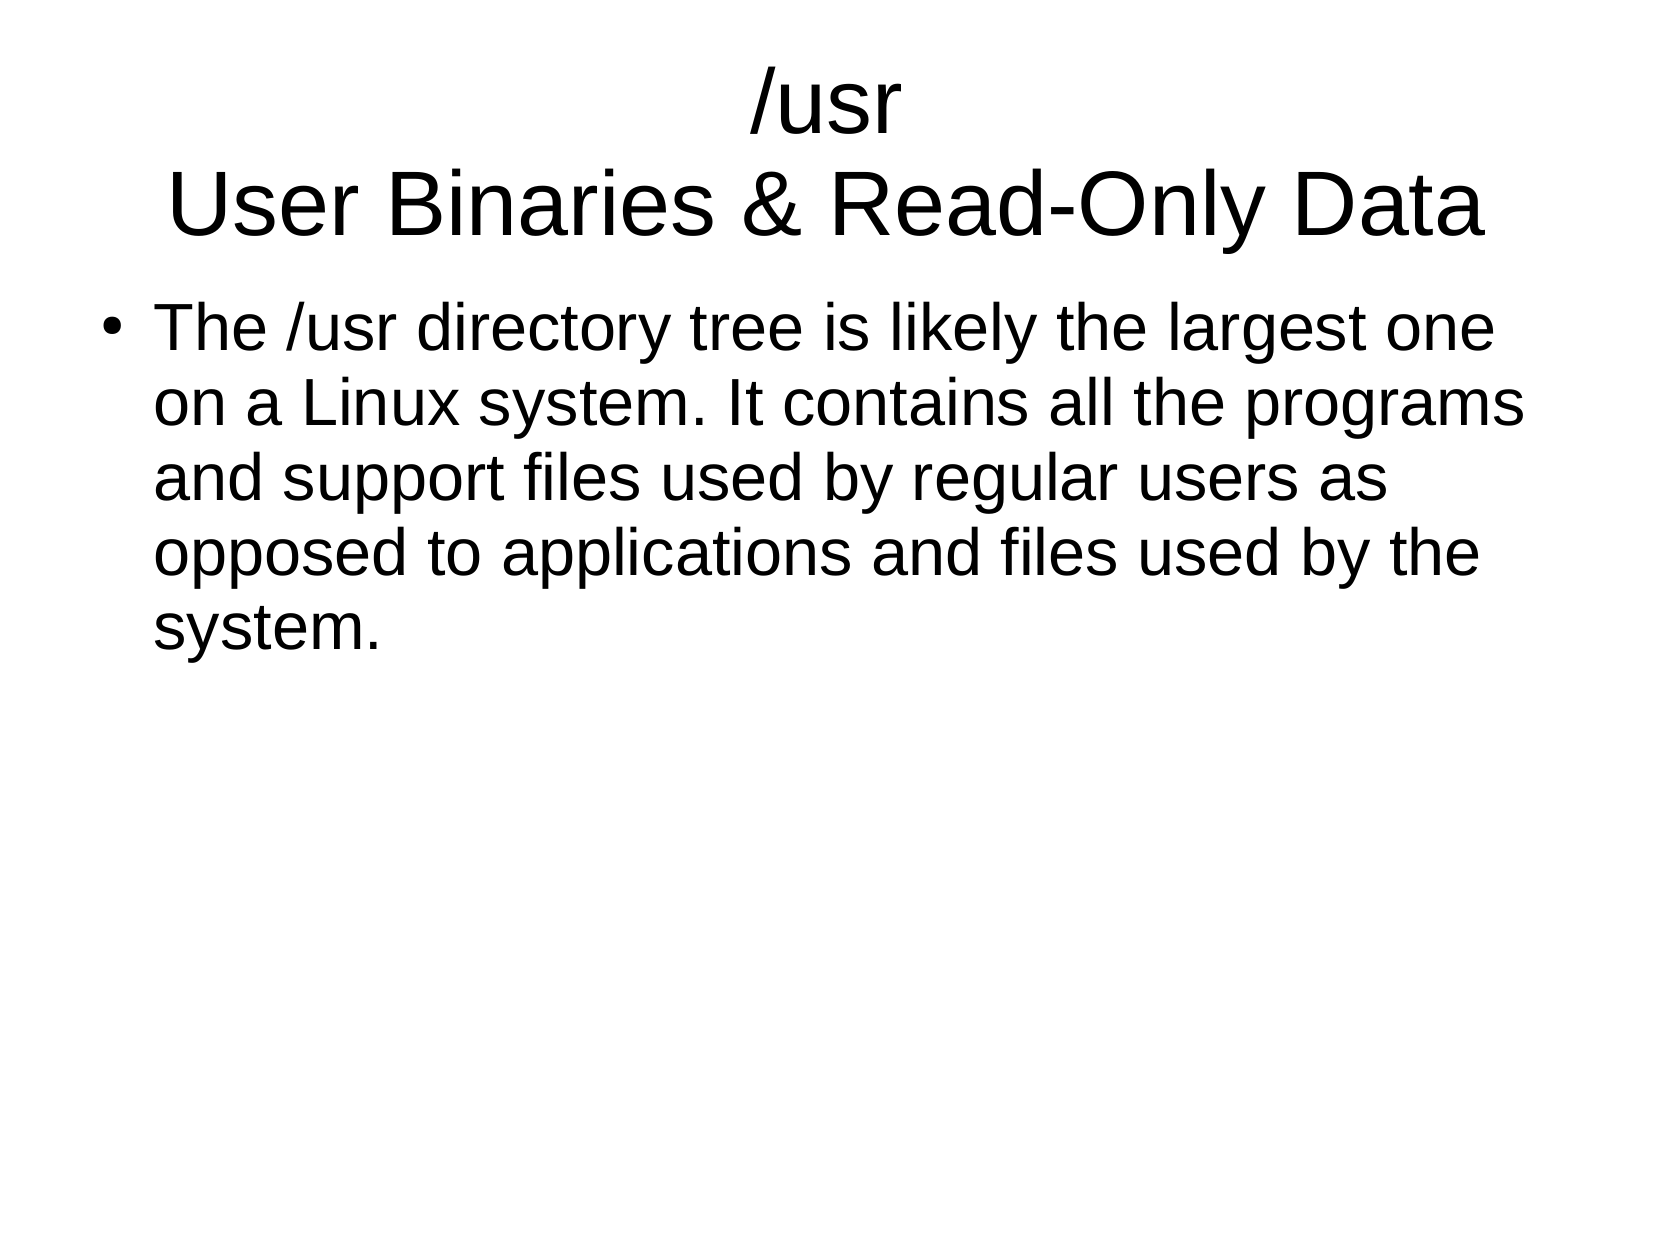

# /usr User Binaries & Read-Only Data
The /usr directory tree is likely the largest one on a Linux system. It contains all the programs and support files used by regular users as opposed to applications and files used by the system.